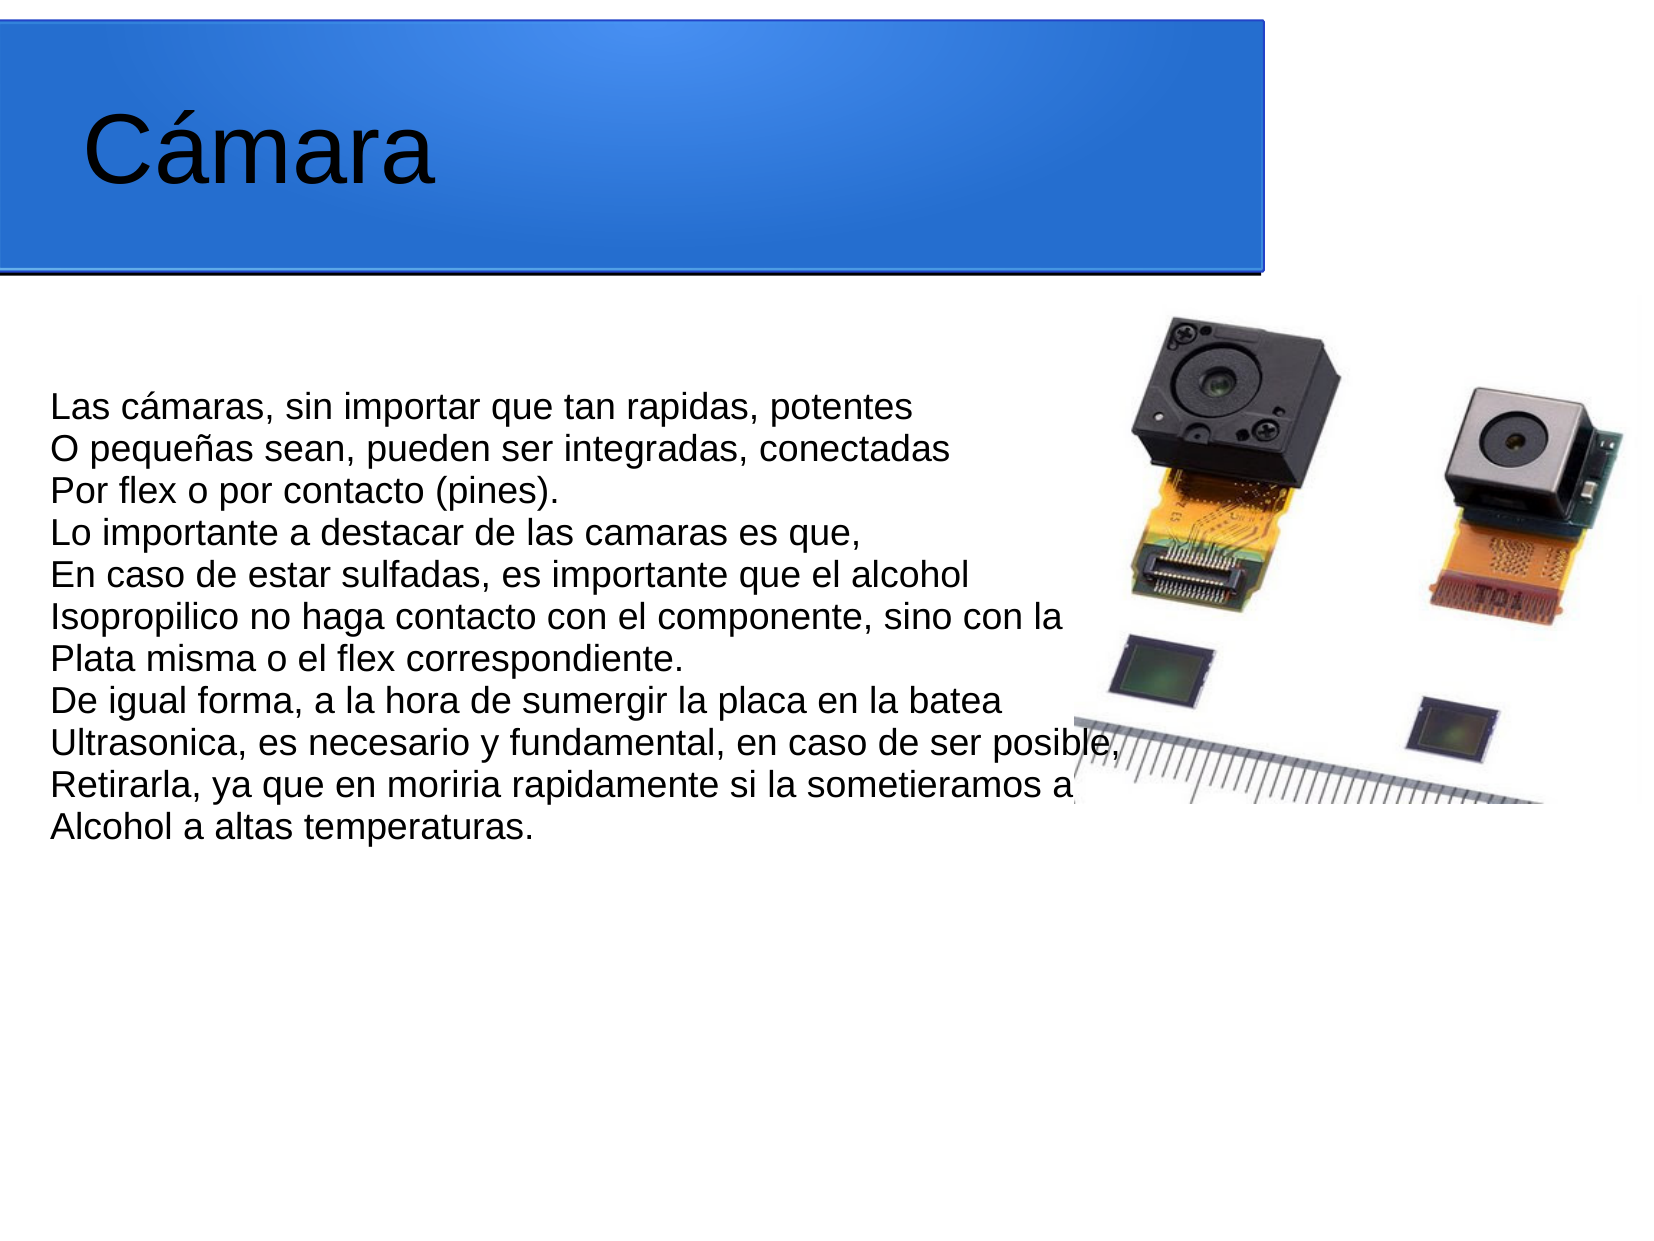

# Cámara
Las cámaras, sin importar que tan rapidas, potentes
O pequeñas sean, pueden ser integradas, conectadas
Por flex o por contacto (pines).
Lo importante a destacar de las camaras es que,
En caso de estar sulfadas, es importante que el alcohol
Isopropilico no haga contacto con el componente, sino con la
Plata misma o el flex correspondiente.
De igual forma, a la hora de sumergir la placa en la batea
Ultrasonica, es necesario y fundamental, en caso de ser posible,
Retirarla, ya que en moriria rapidamente si la sometieramos a
Alcohol a altas temperaturas.